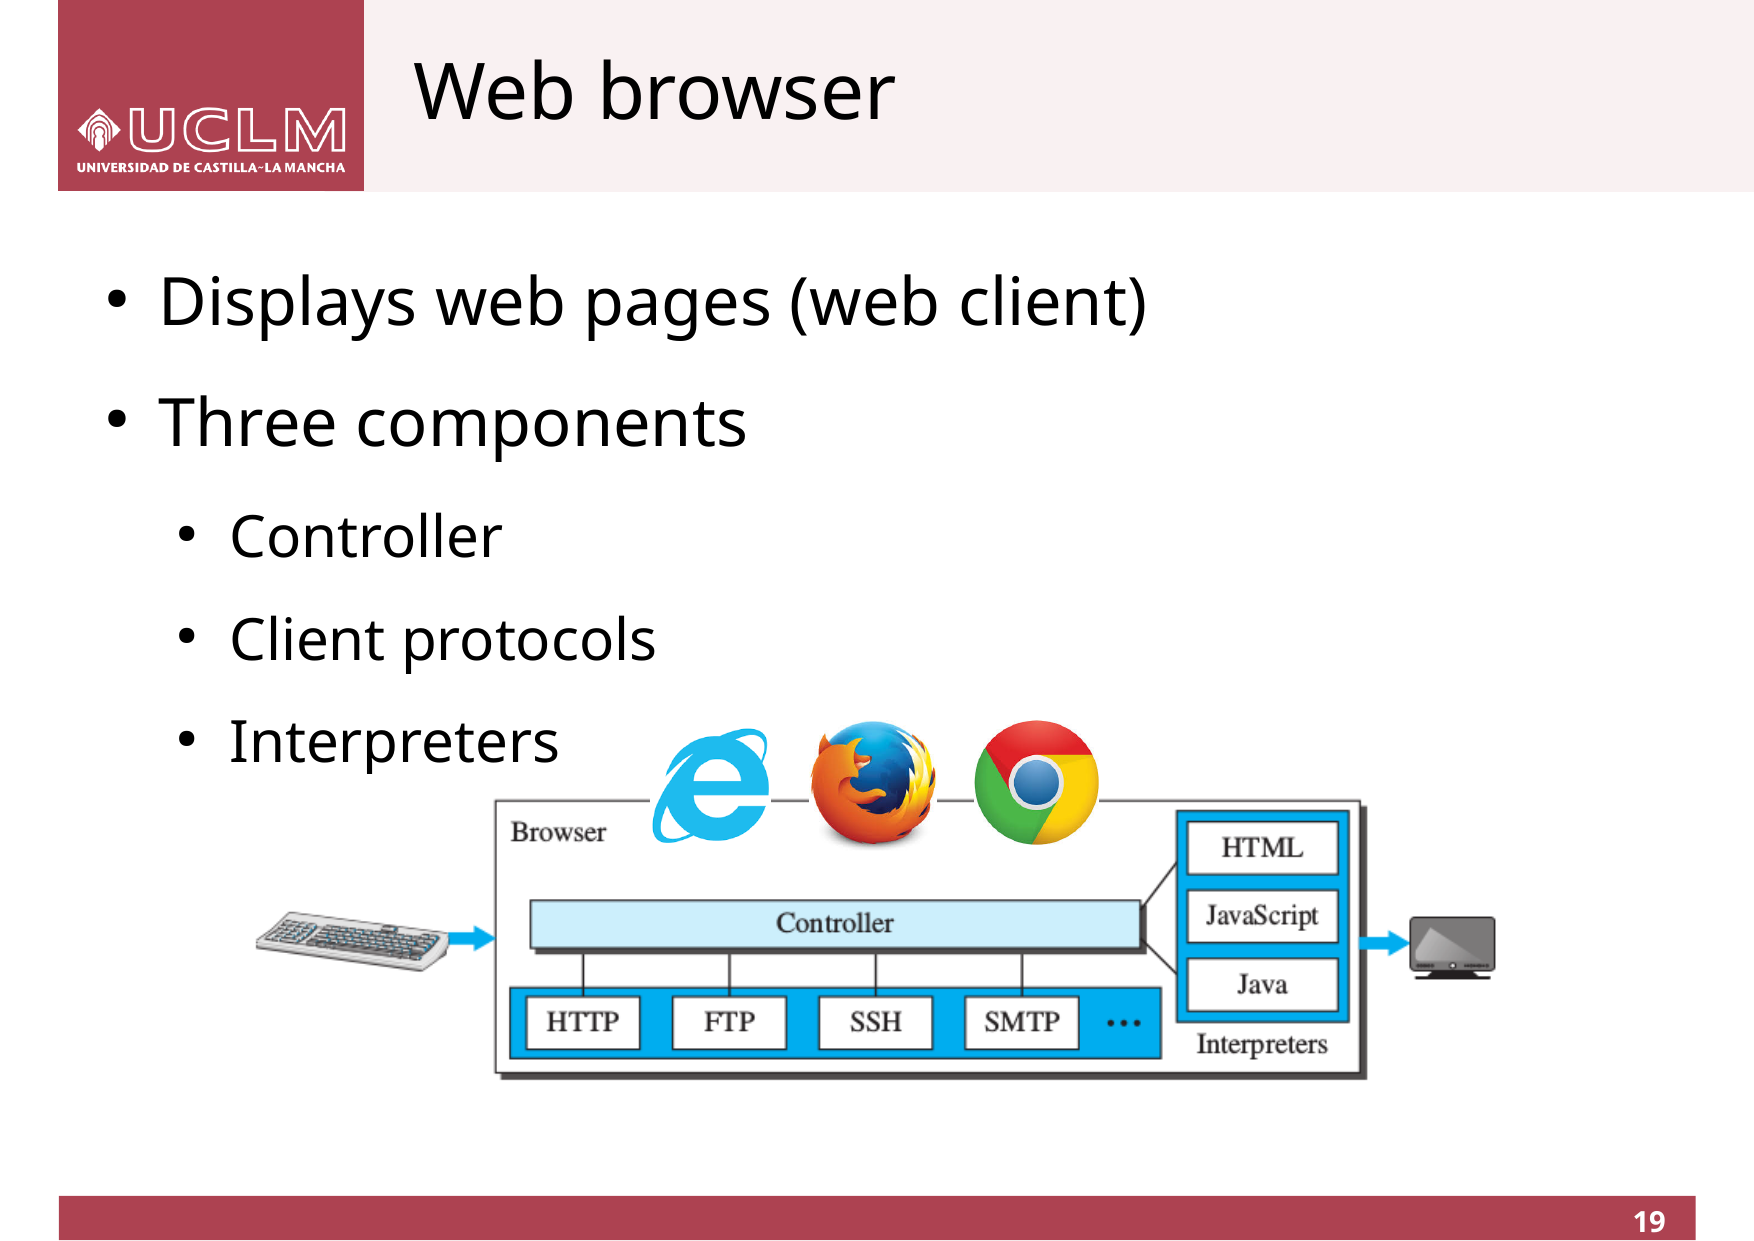

# Web browser
Displays web pages (web client)
Three components
Controller
Client protocols
Interpreters
19